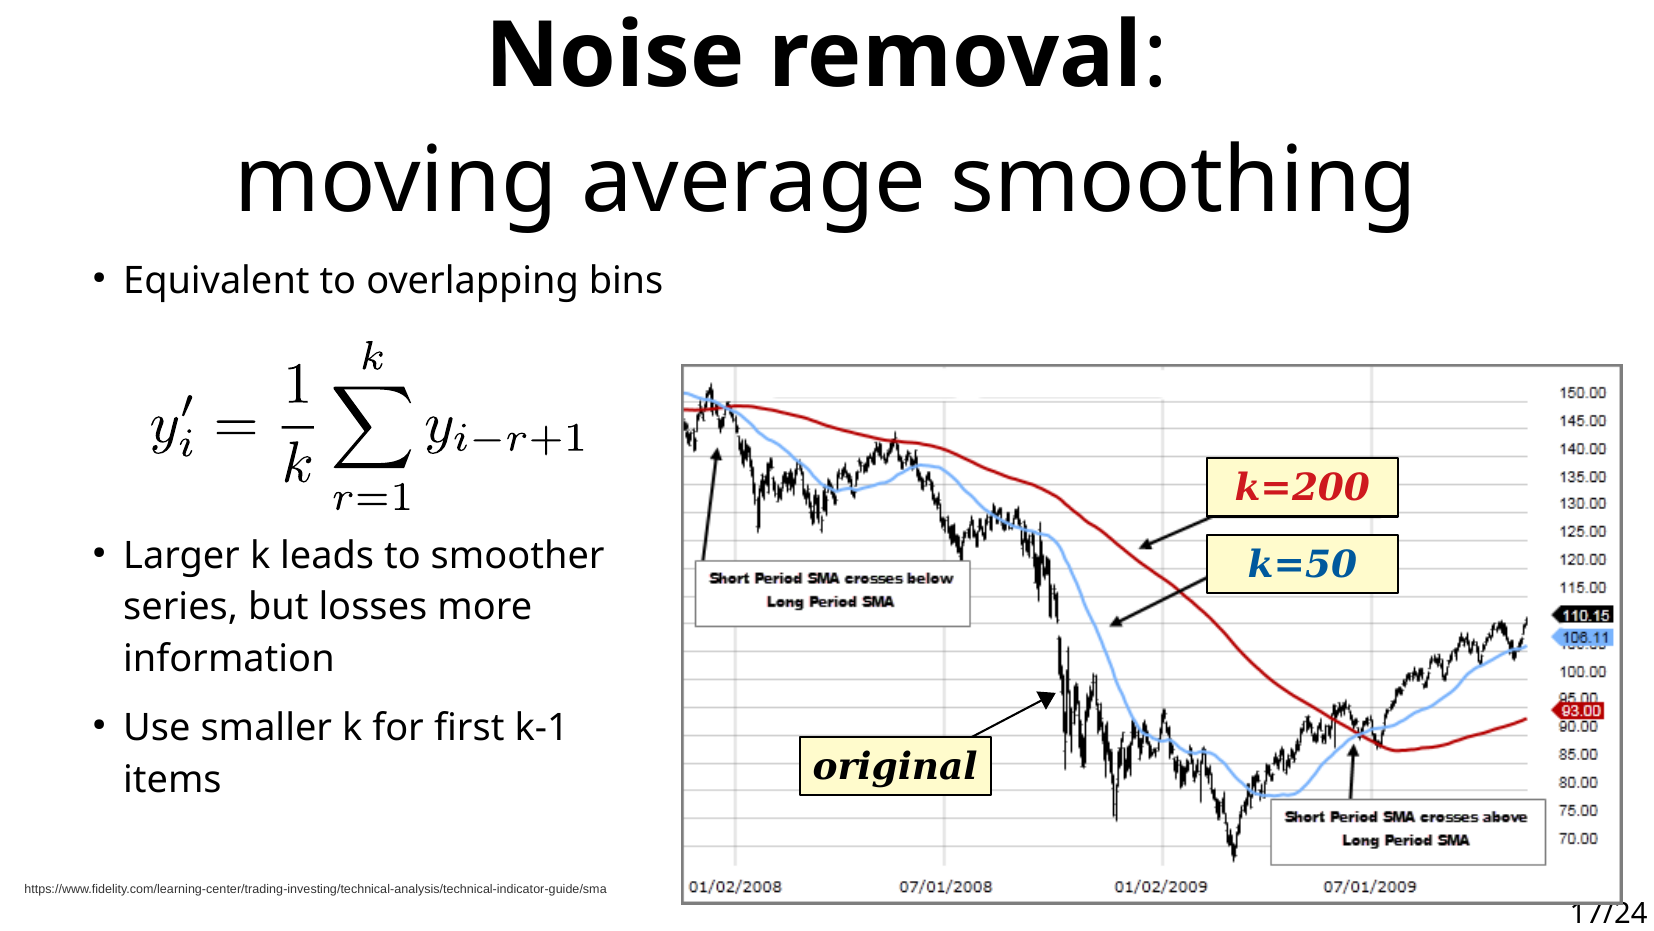

# Noise removal: moving average smoothing
Equivalent to overlapping bins
Larger k leads to smoother series, but losses more
information
Use smaller k for first k-1 items
k=200
k=50
original
https://www.fidelity.com/learning-center/trading-investing/technical-analysis/technical-indicator-guide/sma
17